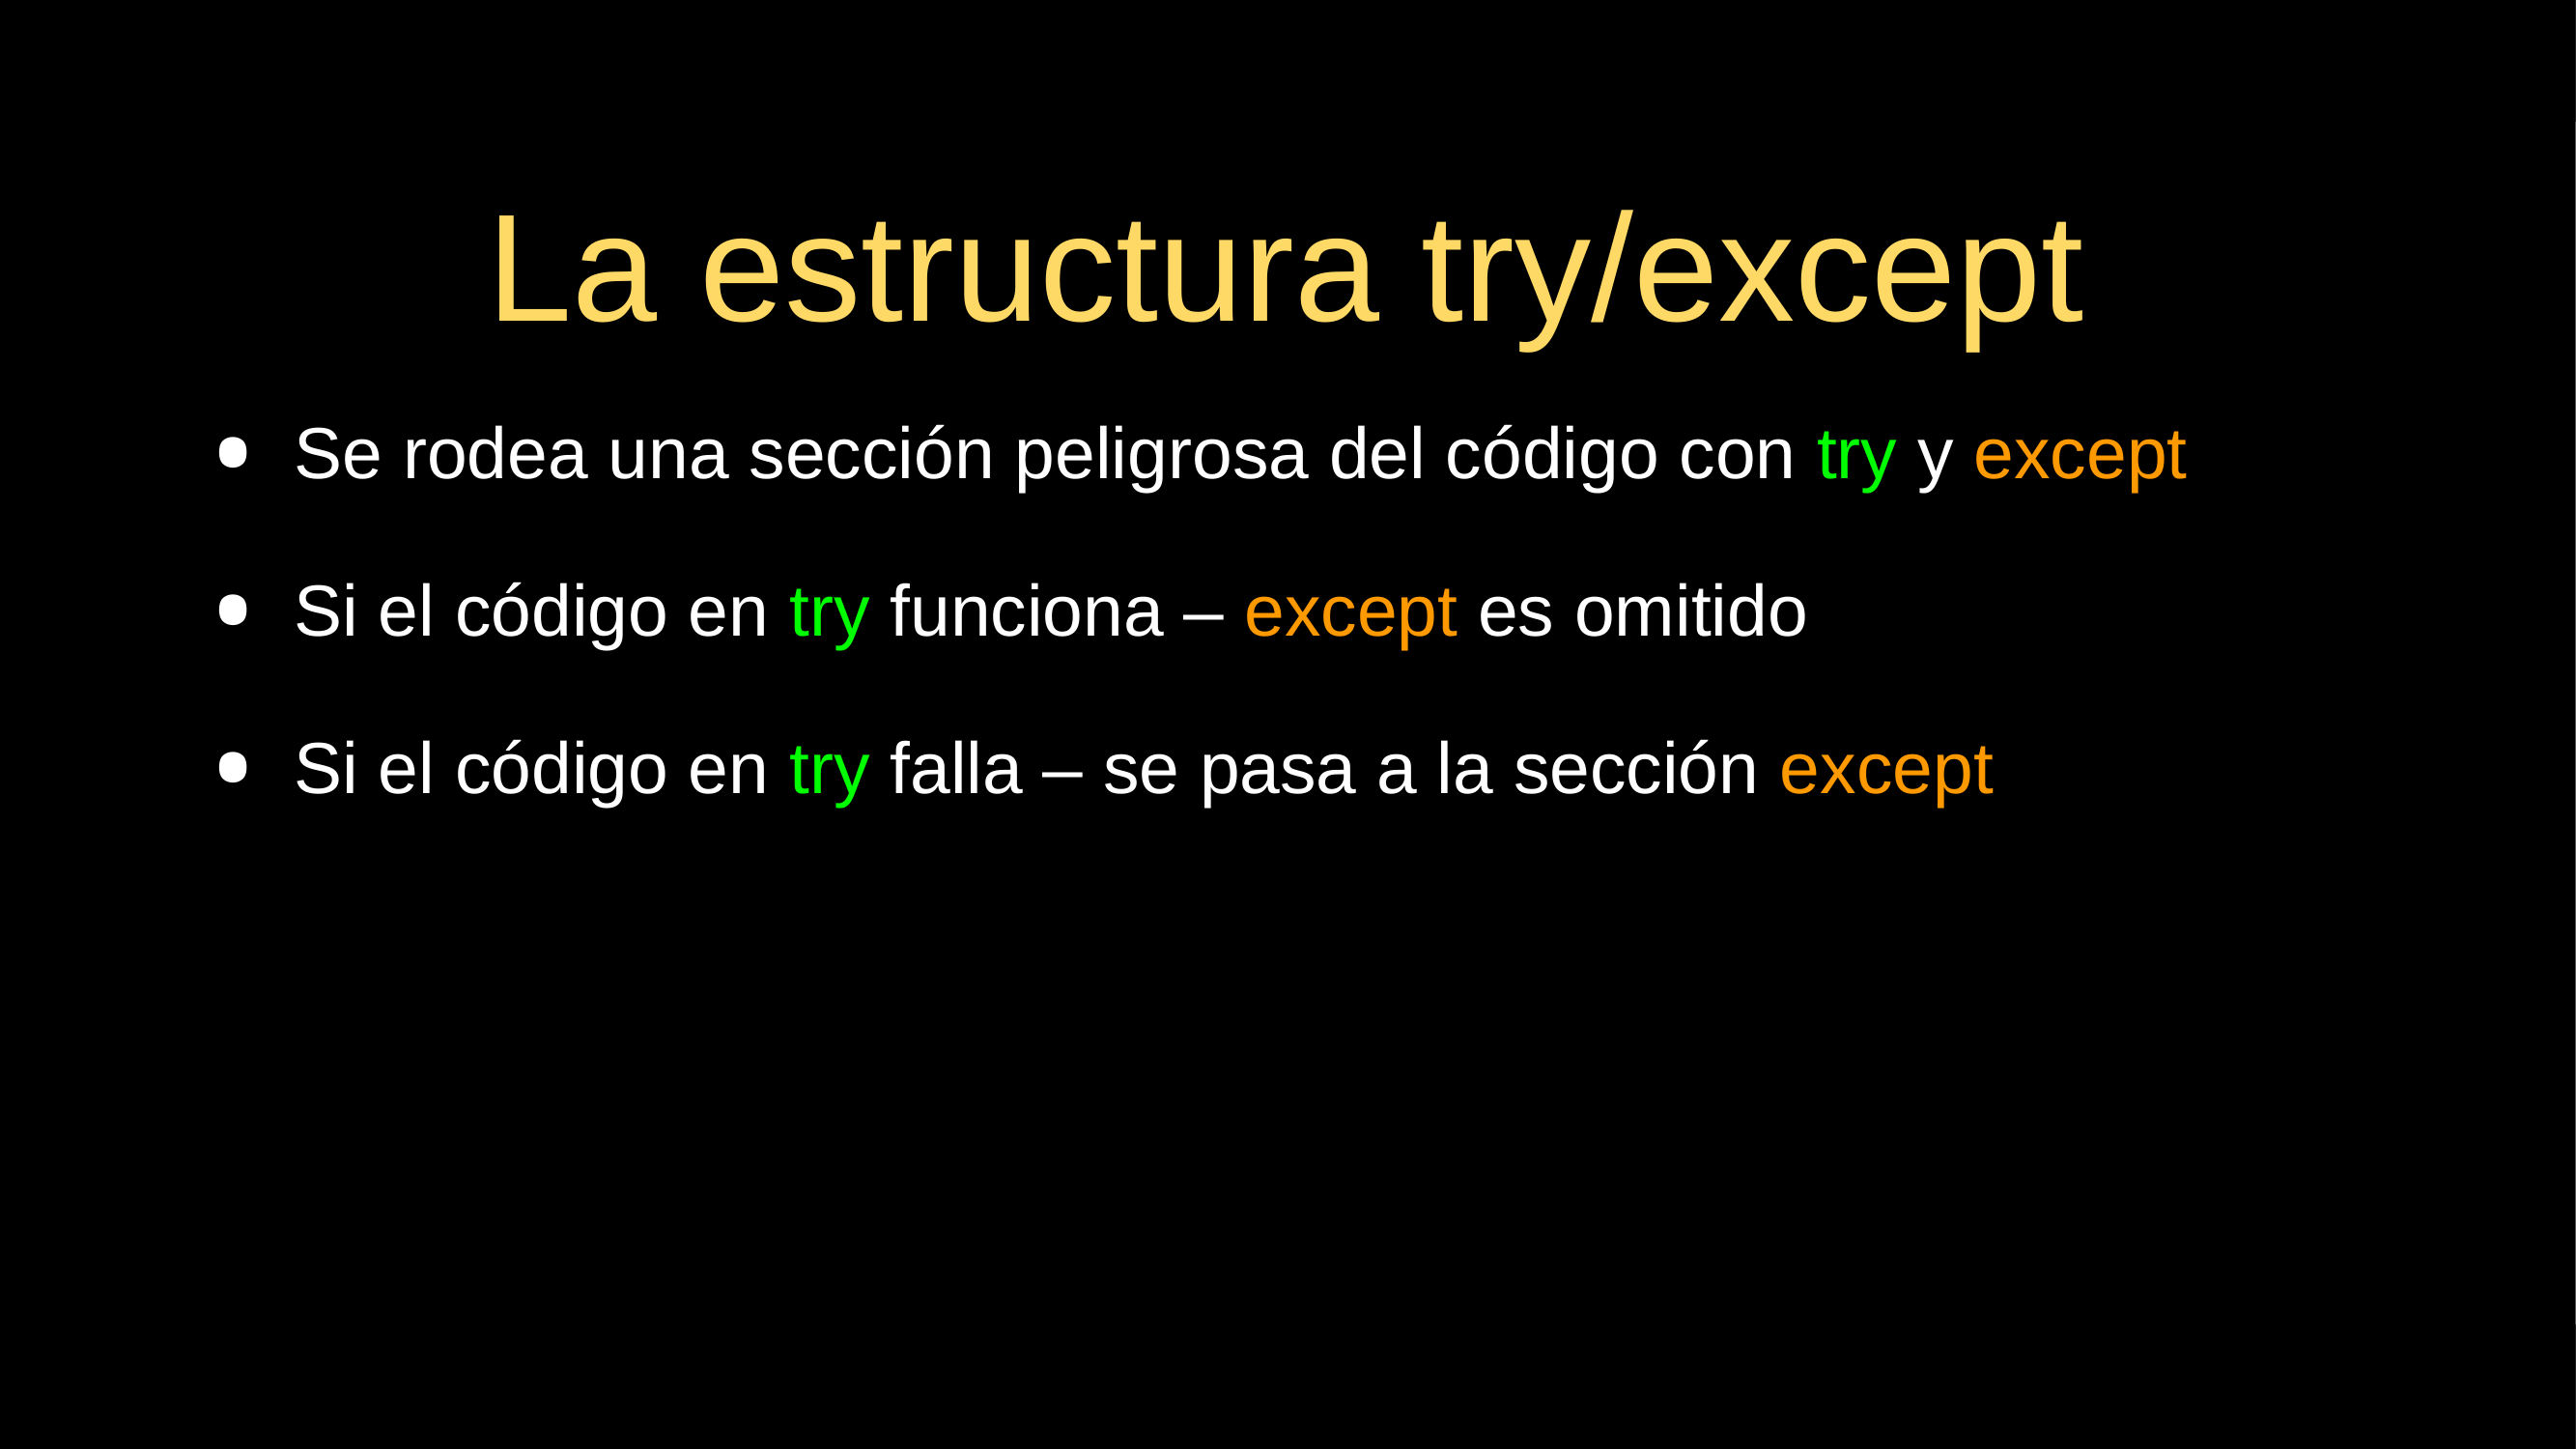

# La estructura try/except
Se rodea una sección peligrosa del código con try y except
Si el código en try funciona – except es omitido
Si el código en try falla – se pasa a la sección except